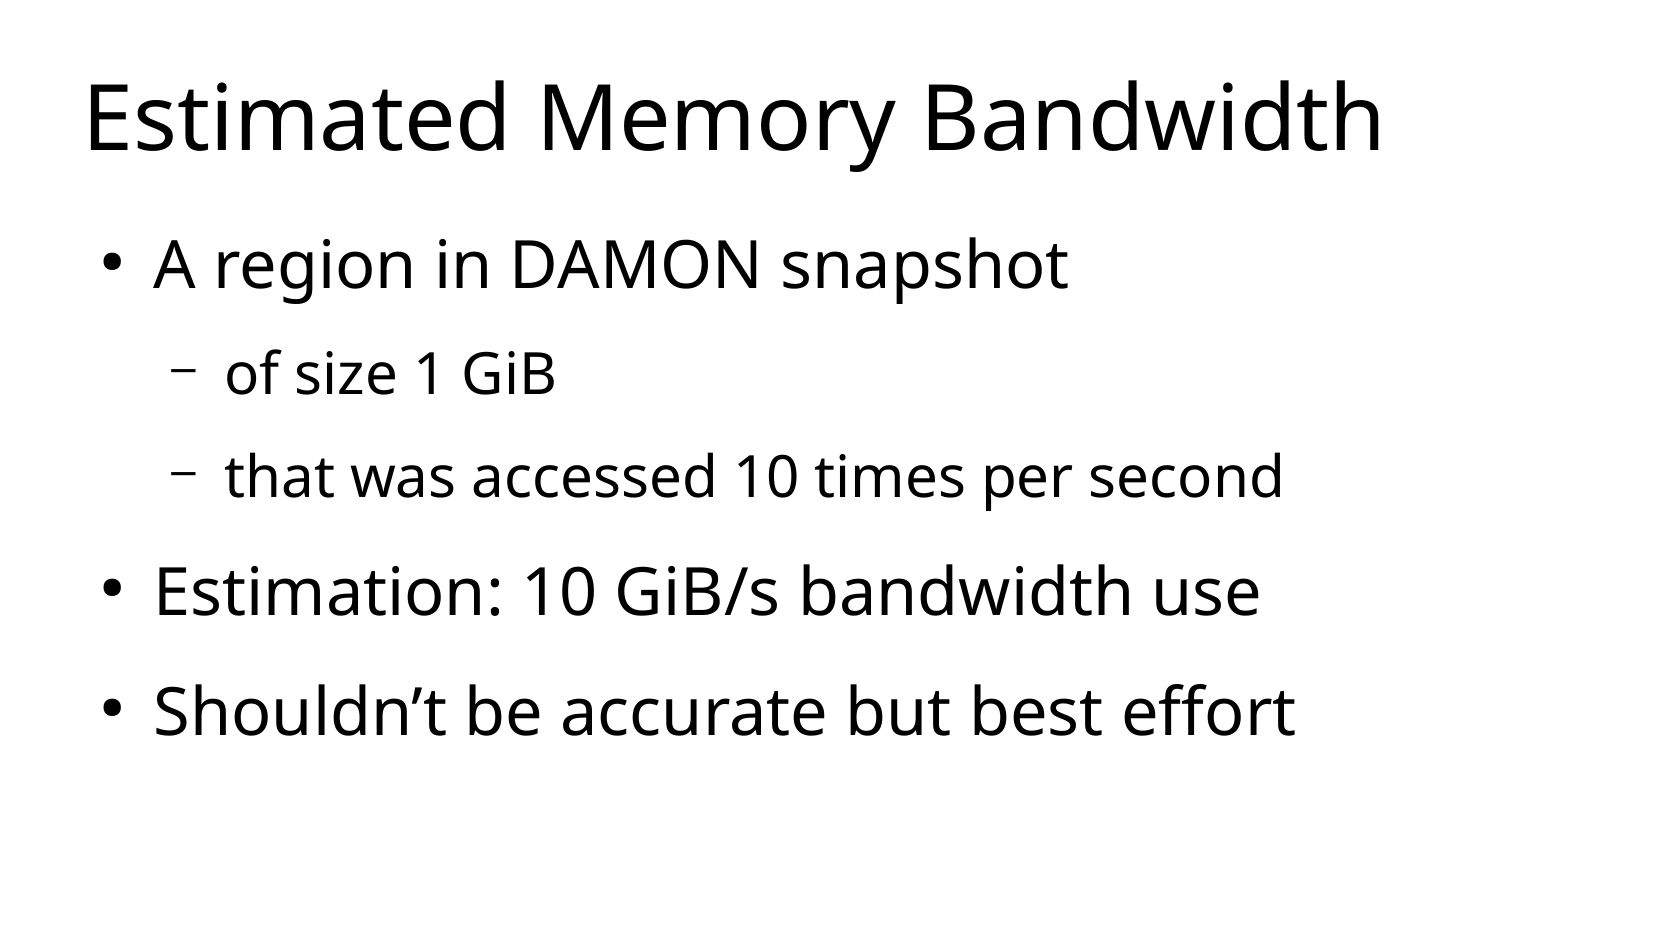

# Estimated Memory Bandwidth
A region in DAMON snapshot
of size 1 GiB
that was accessed 10 times per second
Estimation: 10 GiB/s bandwidth use
Shouldn’t be accurate but best effort